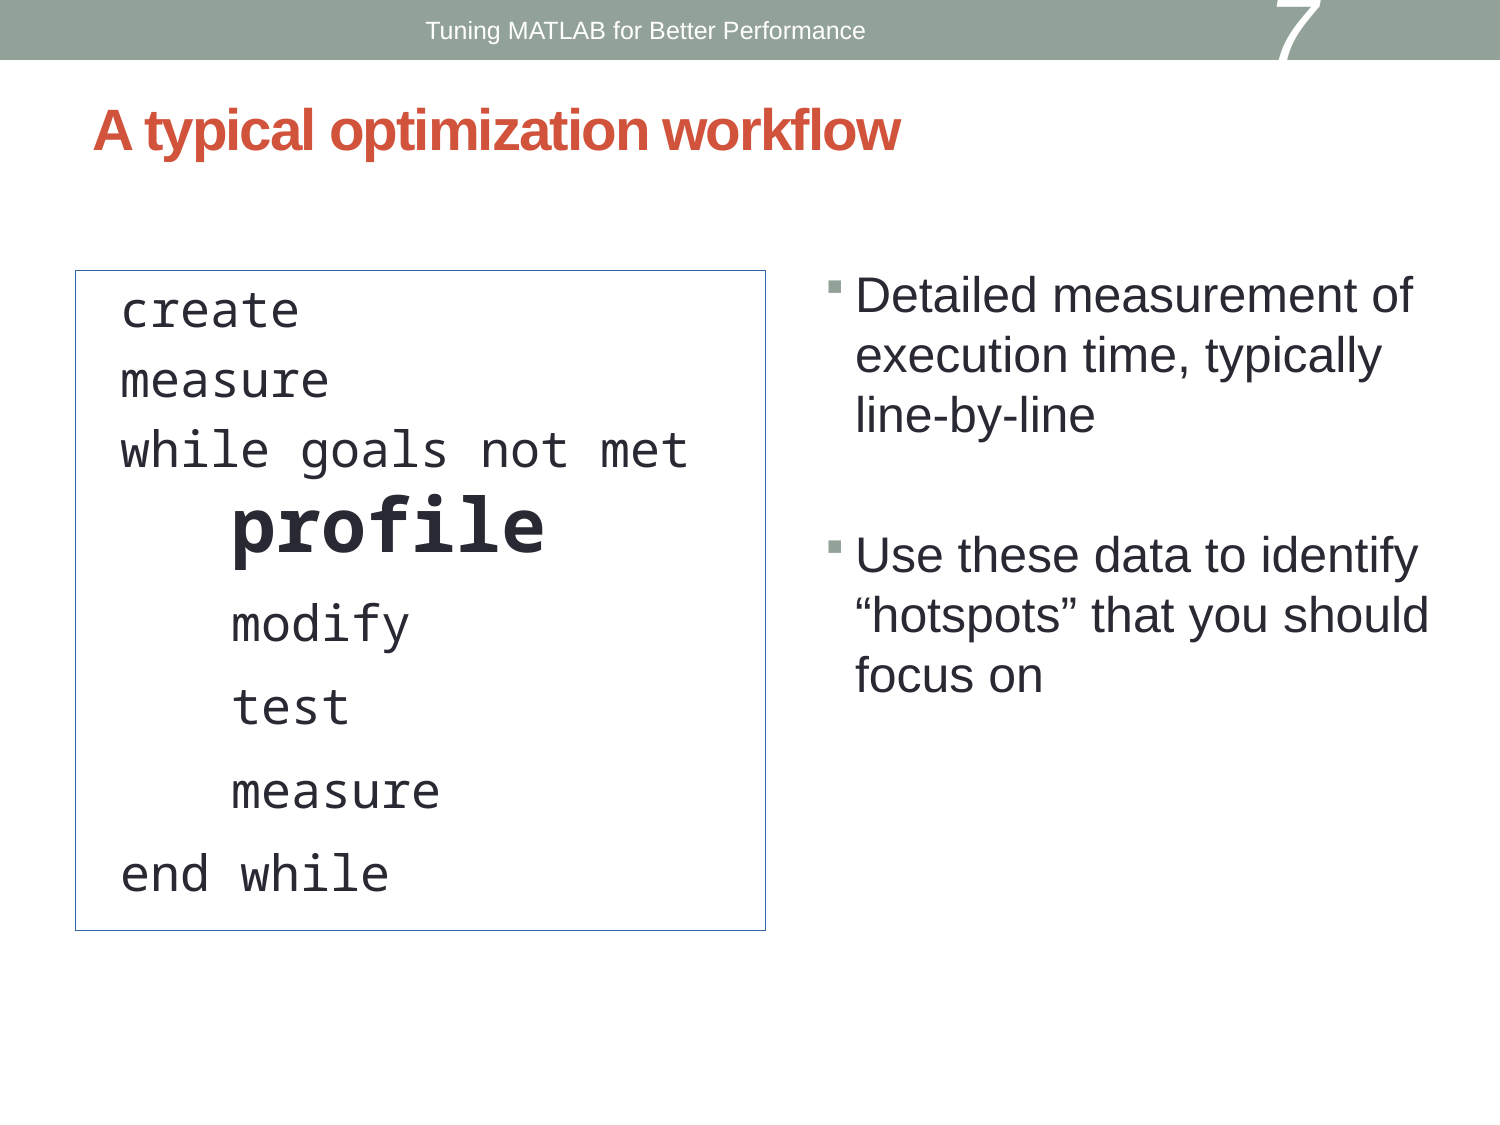

Tuning MATLAB for Better Performance
A typical optimization workflow
Detailed measurement of execution time, typically line-by-line
Use these data to identify “hotspots” that you should focus on
# create
measure
while goals not met
profile
modify
test
measure
end while